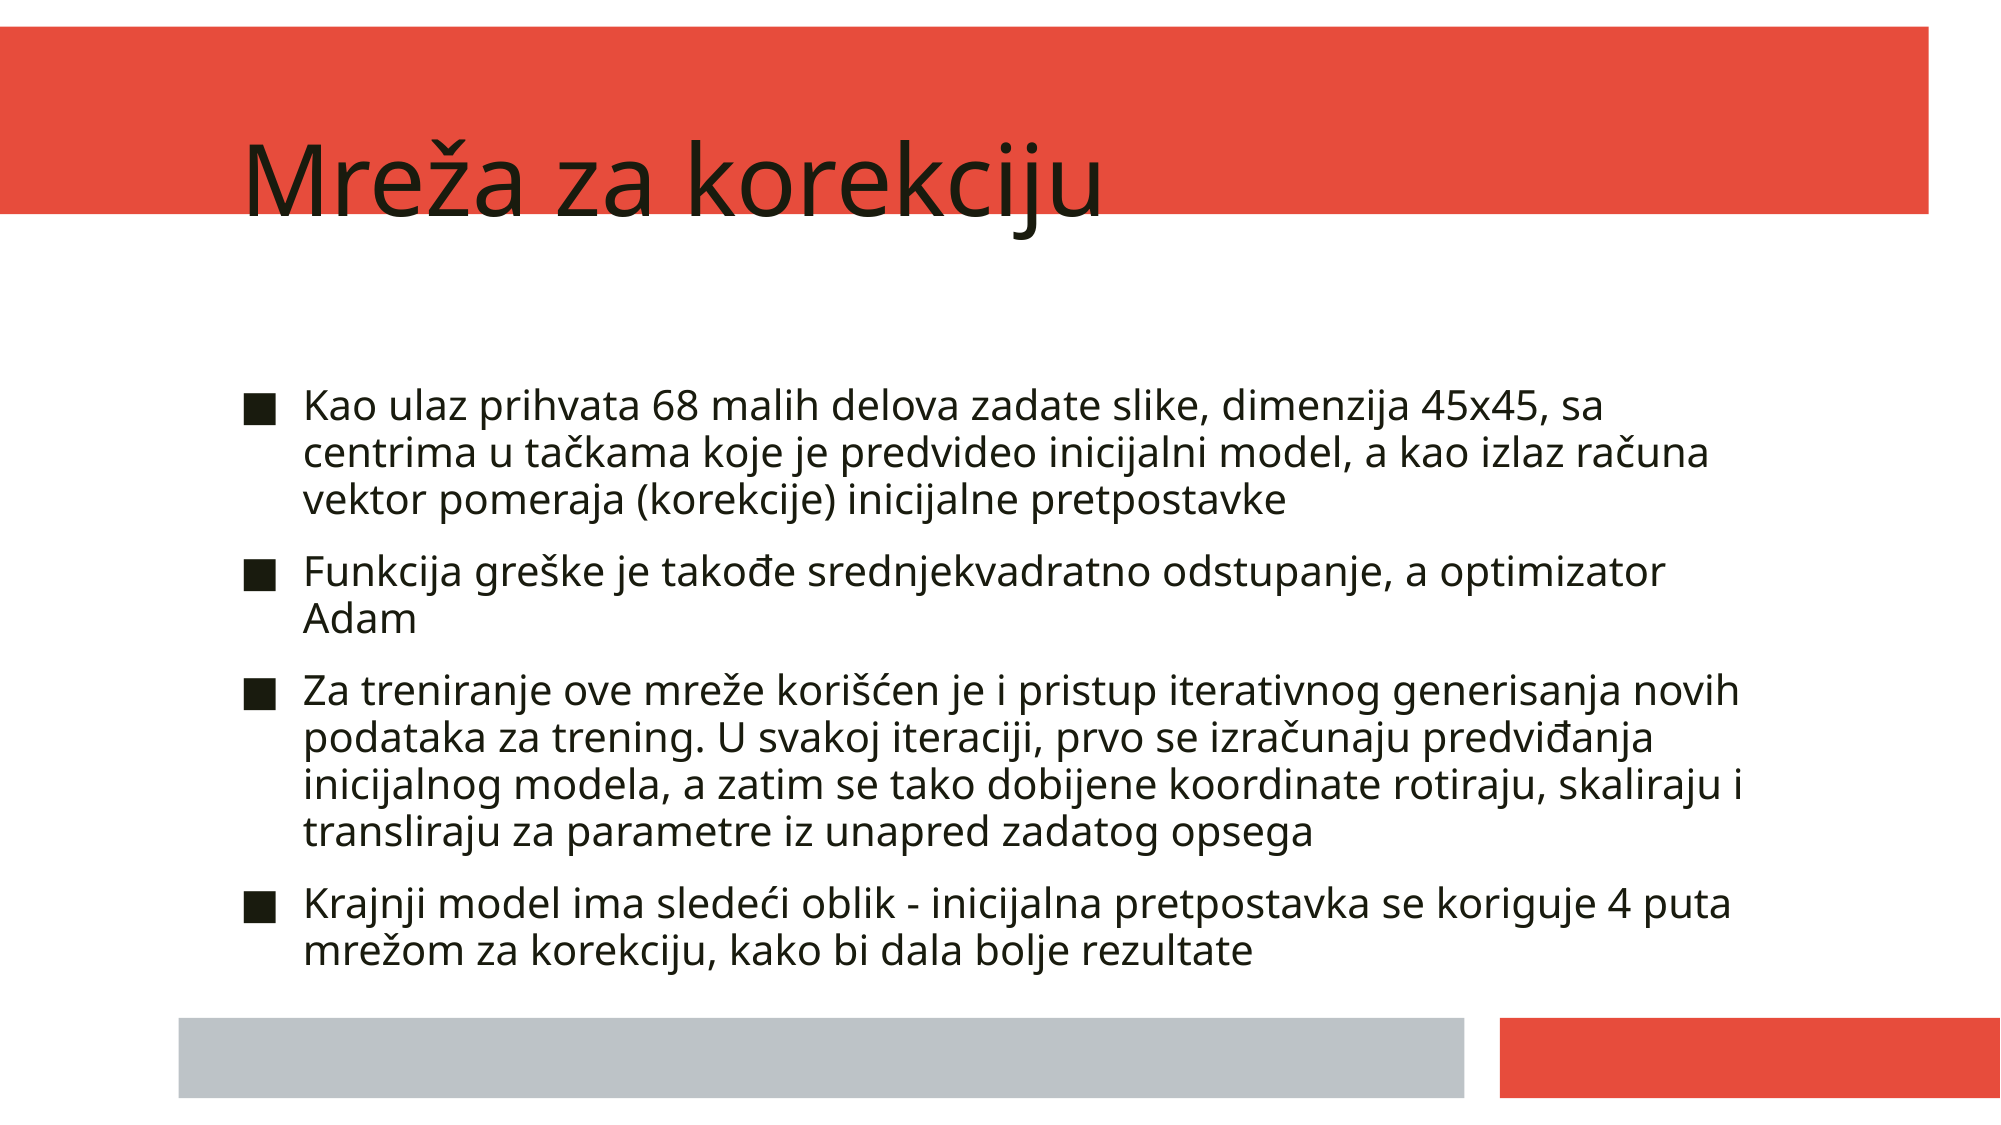

# Mreža za korekciju
Kao ulaz prihvata 68 malih delova zadate slike, dimenzija 45x45, sa centrima u tačkama koje je predvideo inicijalni model, a kao izlaz računa vektor pomeraja (korekcije) inicijalne pretpostavke
Funkcija greške je takođe srednjekvadratno odstupanje, a optimizator Adam
Za treniranje ove mreže korišćen je i pristup iterativnog generisanja novih podataka za trening. U svakoj iteraciji, prvo se izračunaju predviđanja inicijalnog modela, a zatim se tako dobijene koordinate rotiraju, skaliraju i transliraju za parametre iz unapred zadatog opsega
Krajnji model ima sledeći oblik - inicijalna pretpostavka se koriguje 4 puta mrežom za korekciju, kako bi dala bolje rezultate